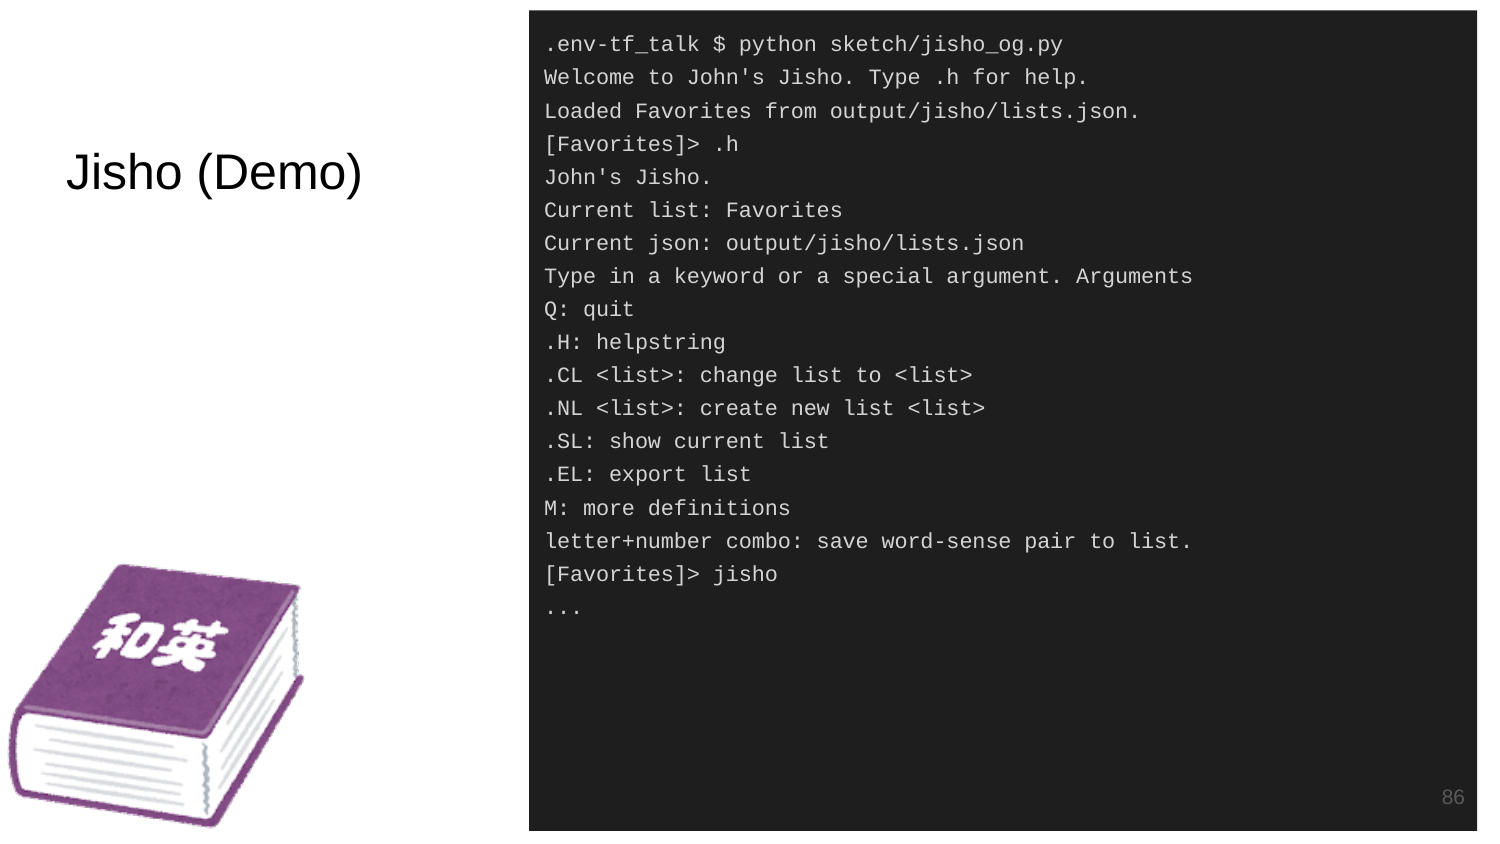

.env-tf_talk $ python sketch/jisho_og.py
Welcome to John's Jisho. Type .h for help.
Loaded Favorites from output/jisho/lists.json.
[Favorites]> .h
John's Jisho.
Current list: Favorites
Current json: output/jisho/lists.json
Type in a keyword or a special argument. Arguments
Q: quit
.H: helpstring
.CL <list>: change list to <list>
.NL <list>: create new list <list>
.SL: show current list
.EL: export list
M: more definitions
letter+number combo: save word-sense pair to list.
[Favorites]> jisho
...
# Jisho (Demo)